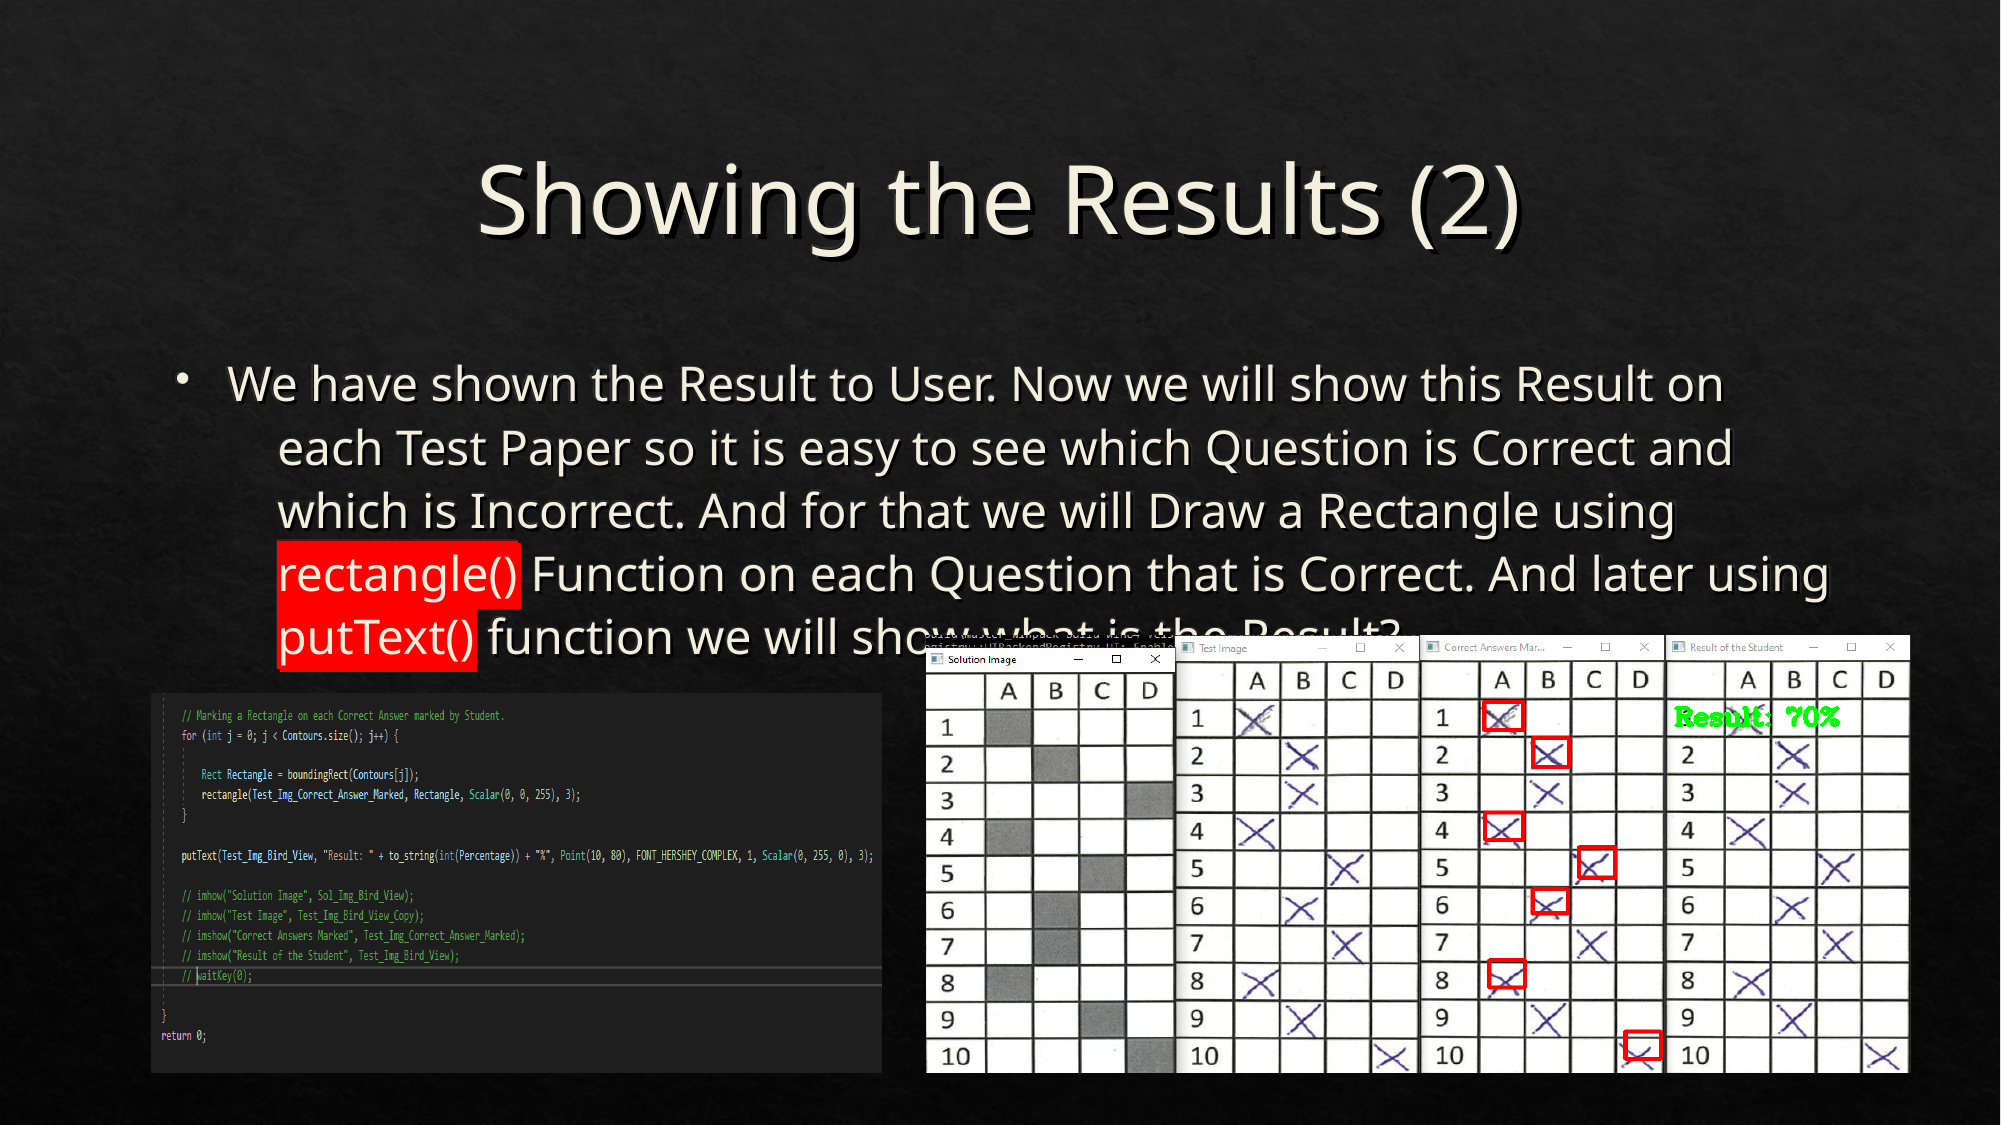

# Showing the Results (2)
We have shown the Result to User. Now we will show this Result on each Test Paper so it is easy to see which Question is Correct and which is Incorrect. And for that we will Draw a Rectangle using rectangle() Function on each Question that is Correct. And later using putText() function we will show what is the Result?